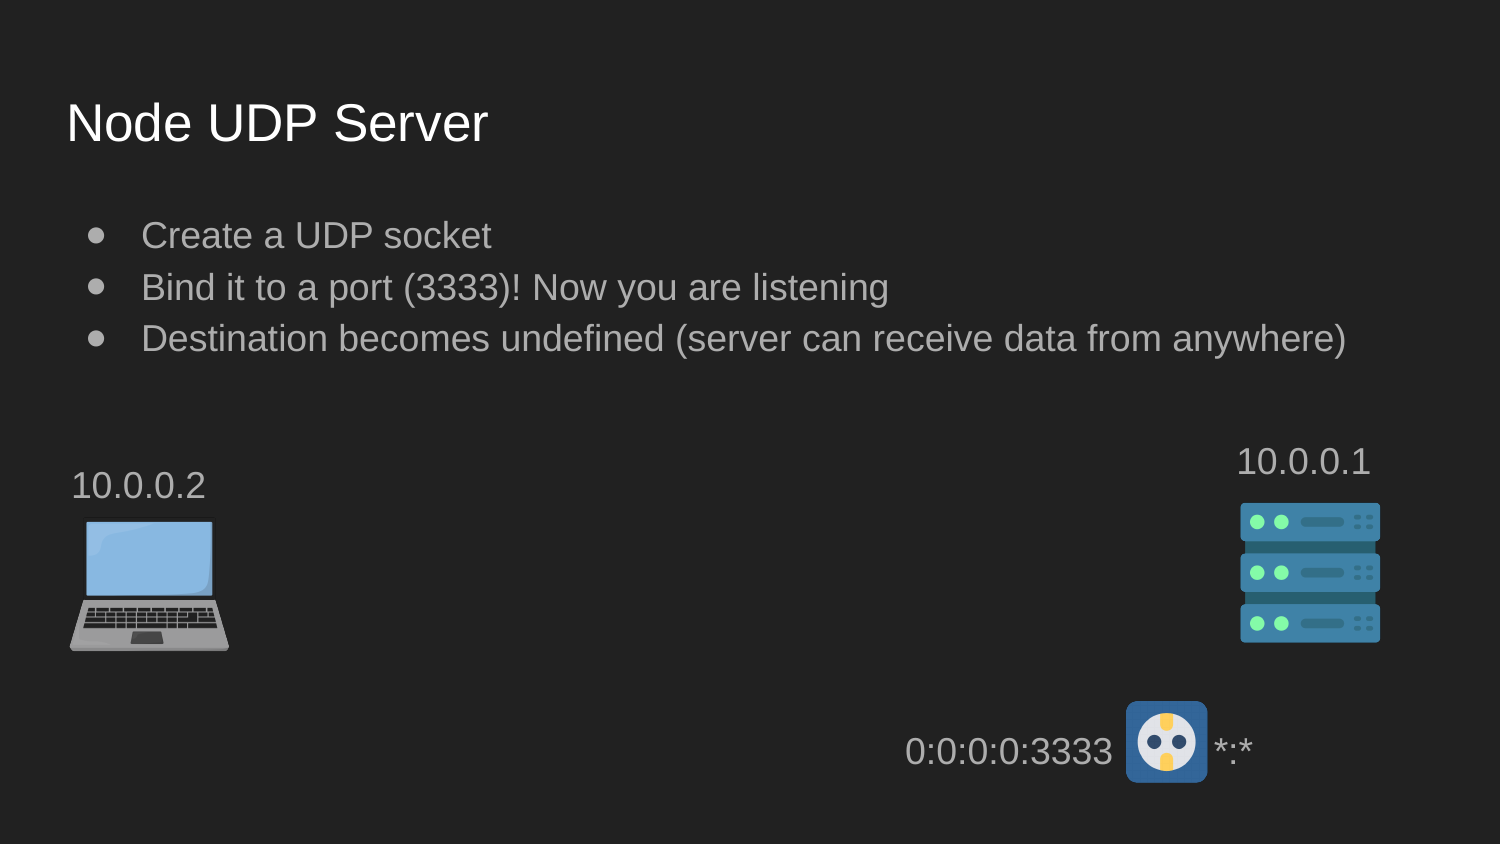

# Node UDP Server
Create a UDP socket
Bind it to a port (3333)! Now you are listening
Destination becomes undefined (server can receive data from anywhere)
10.0.0.1
10.0.0.2
0:0:0:0:3333
*:*